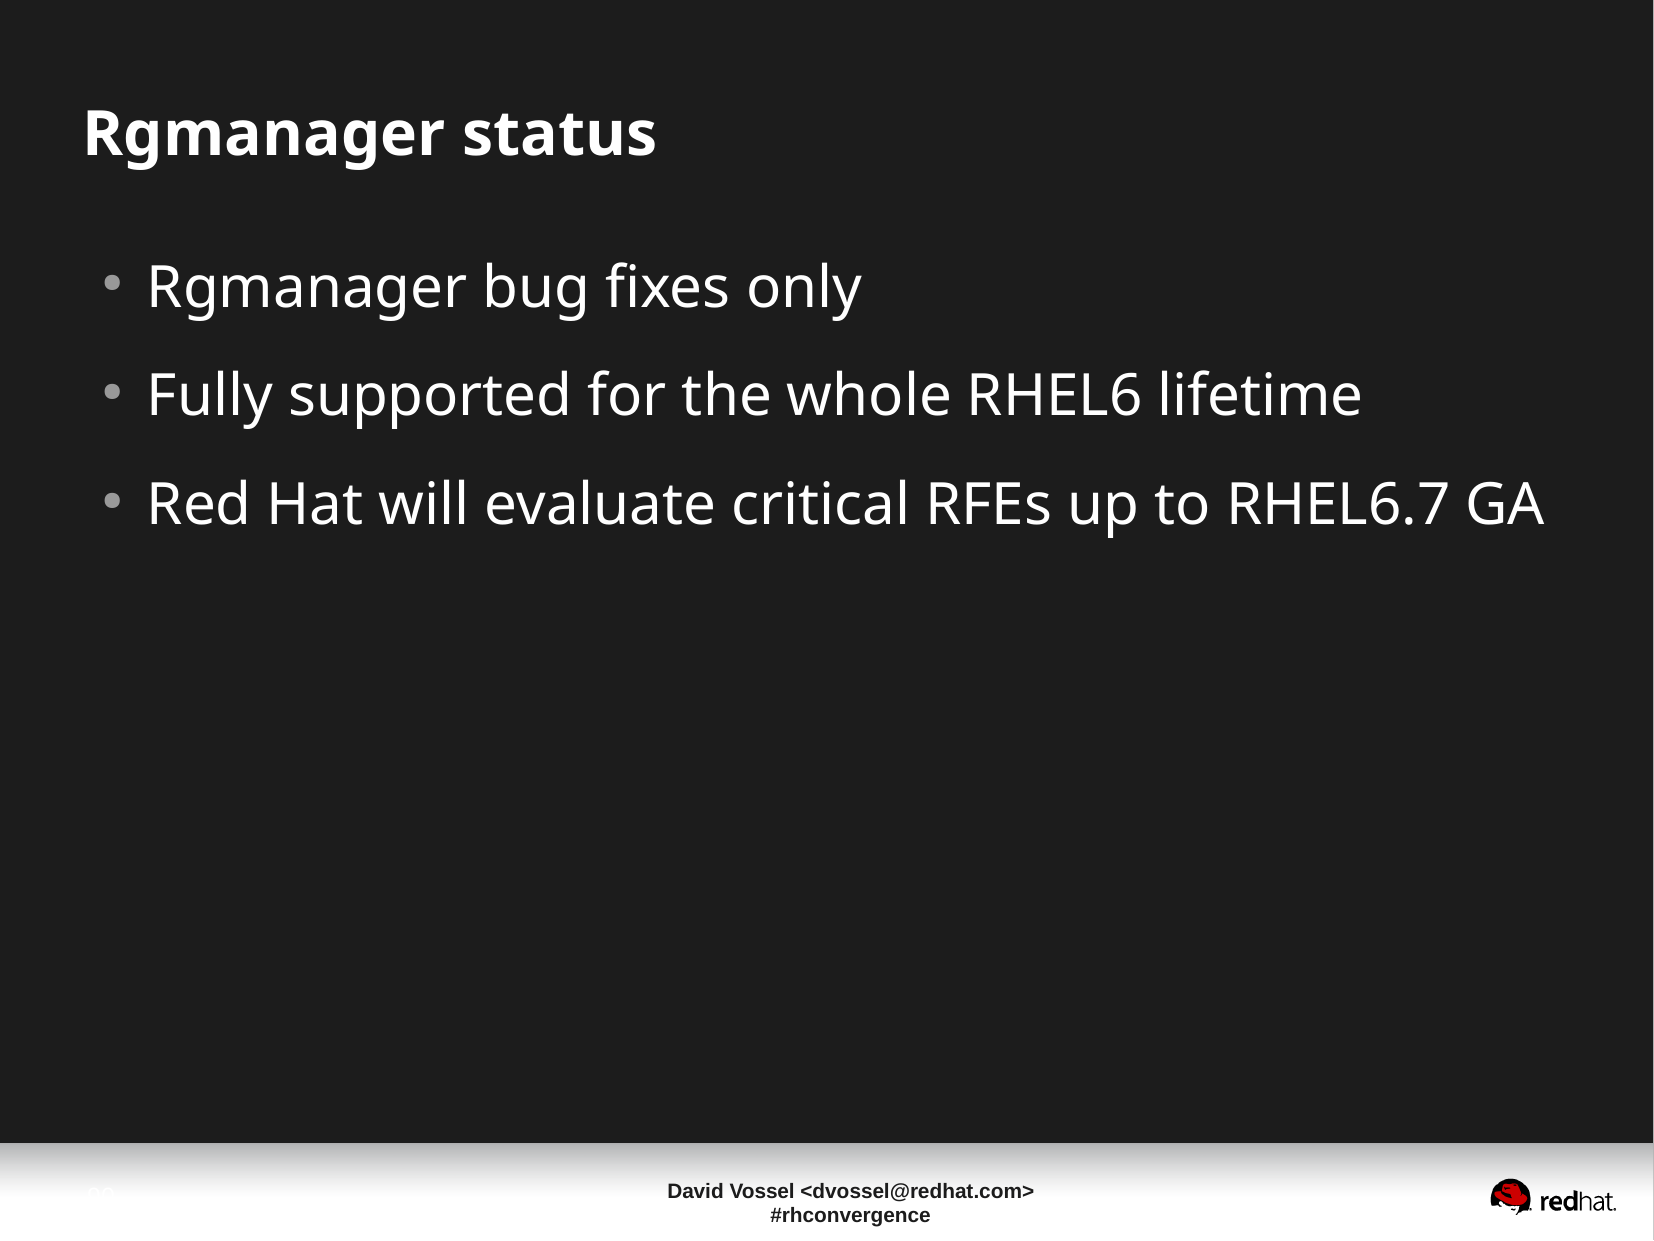

# Rgmanager status
Rgmanager bug fixes only
Fully supported for the whole RHEL6 lifetime
Red Hat will evaluate critical RFEs up to RHEL6.7 GA